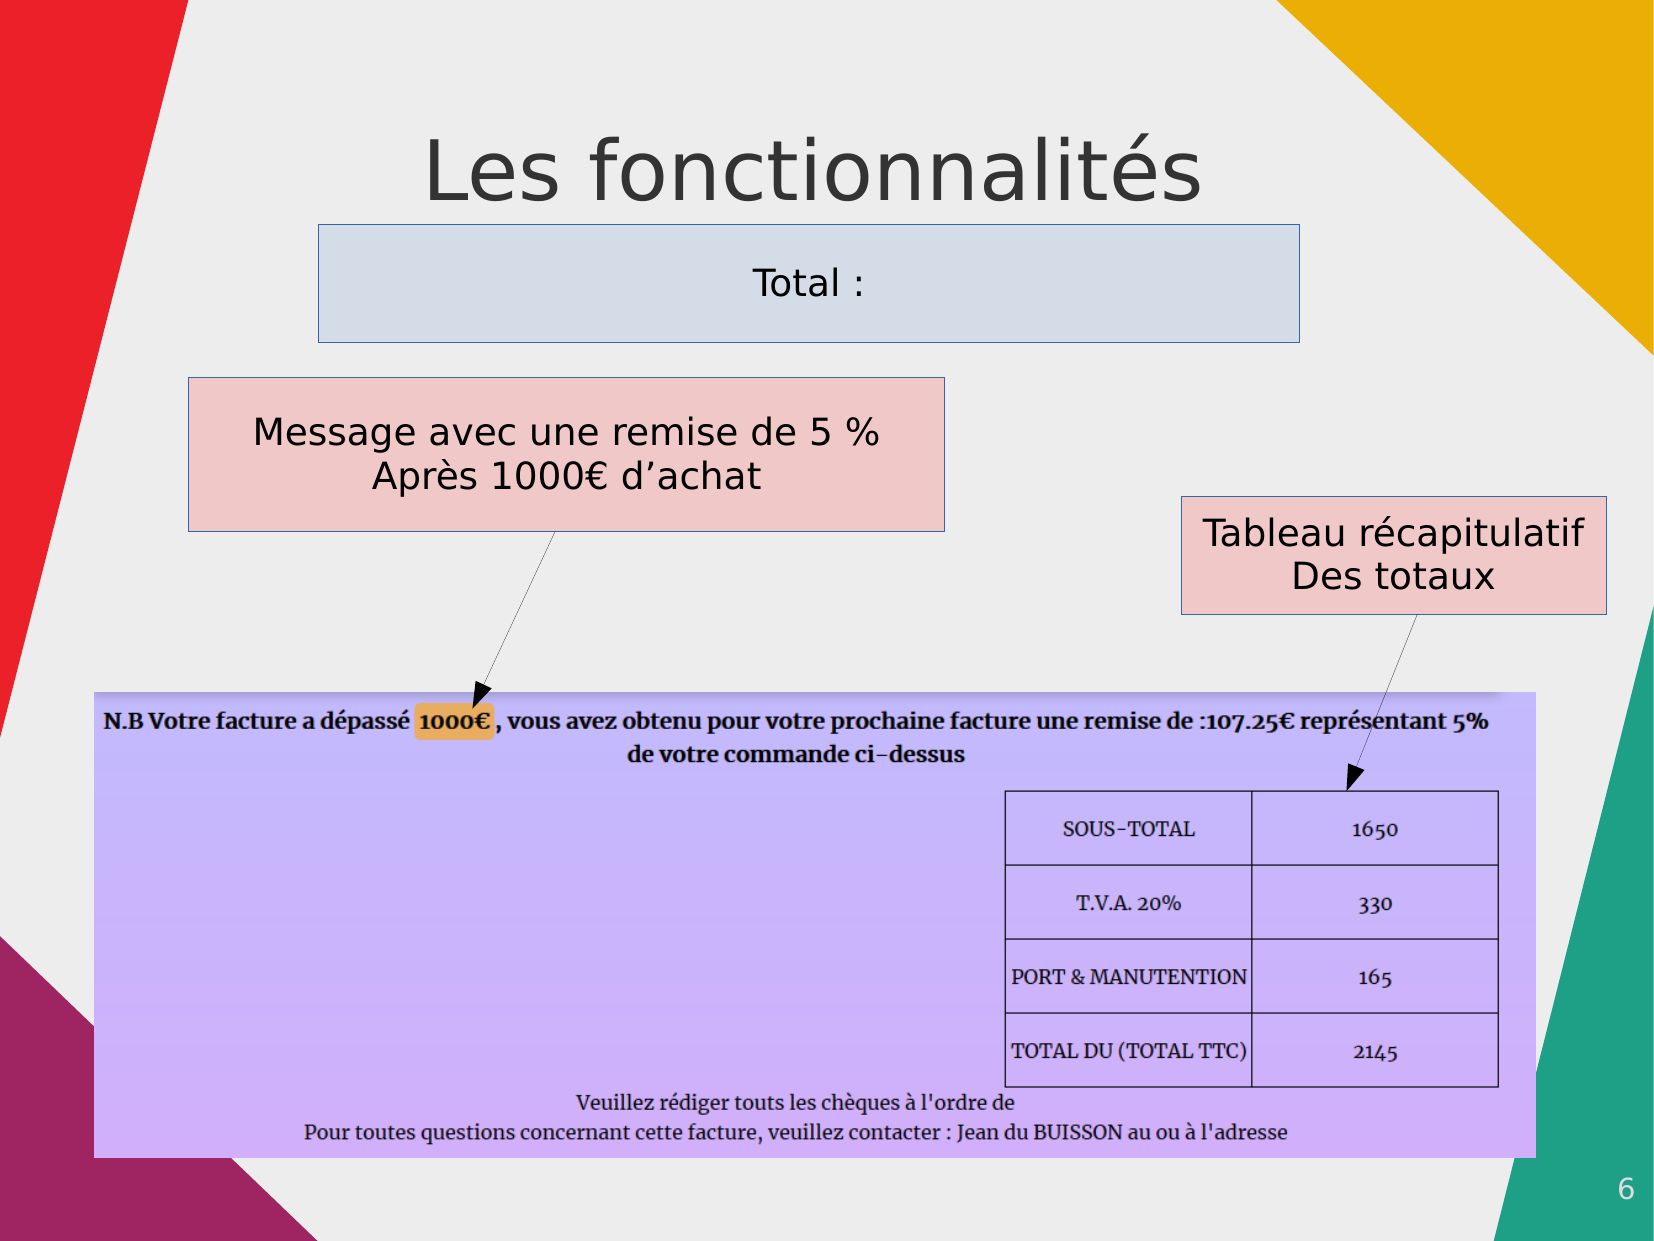

# Les fonctionnalités
Total :
Message avec une remise de 5 %
Après 1000€ d’achat
Tableau récapitulatif
Des totaux
6